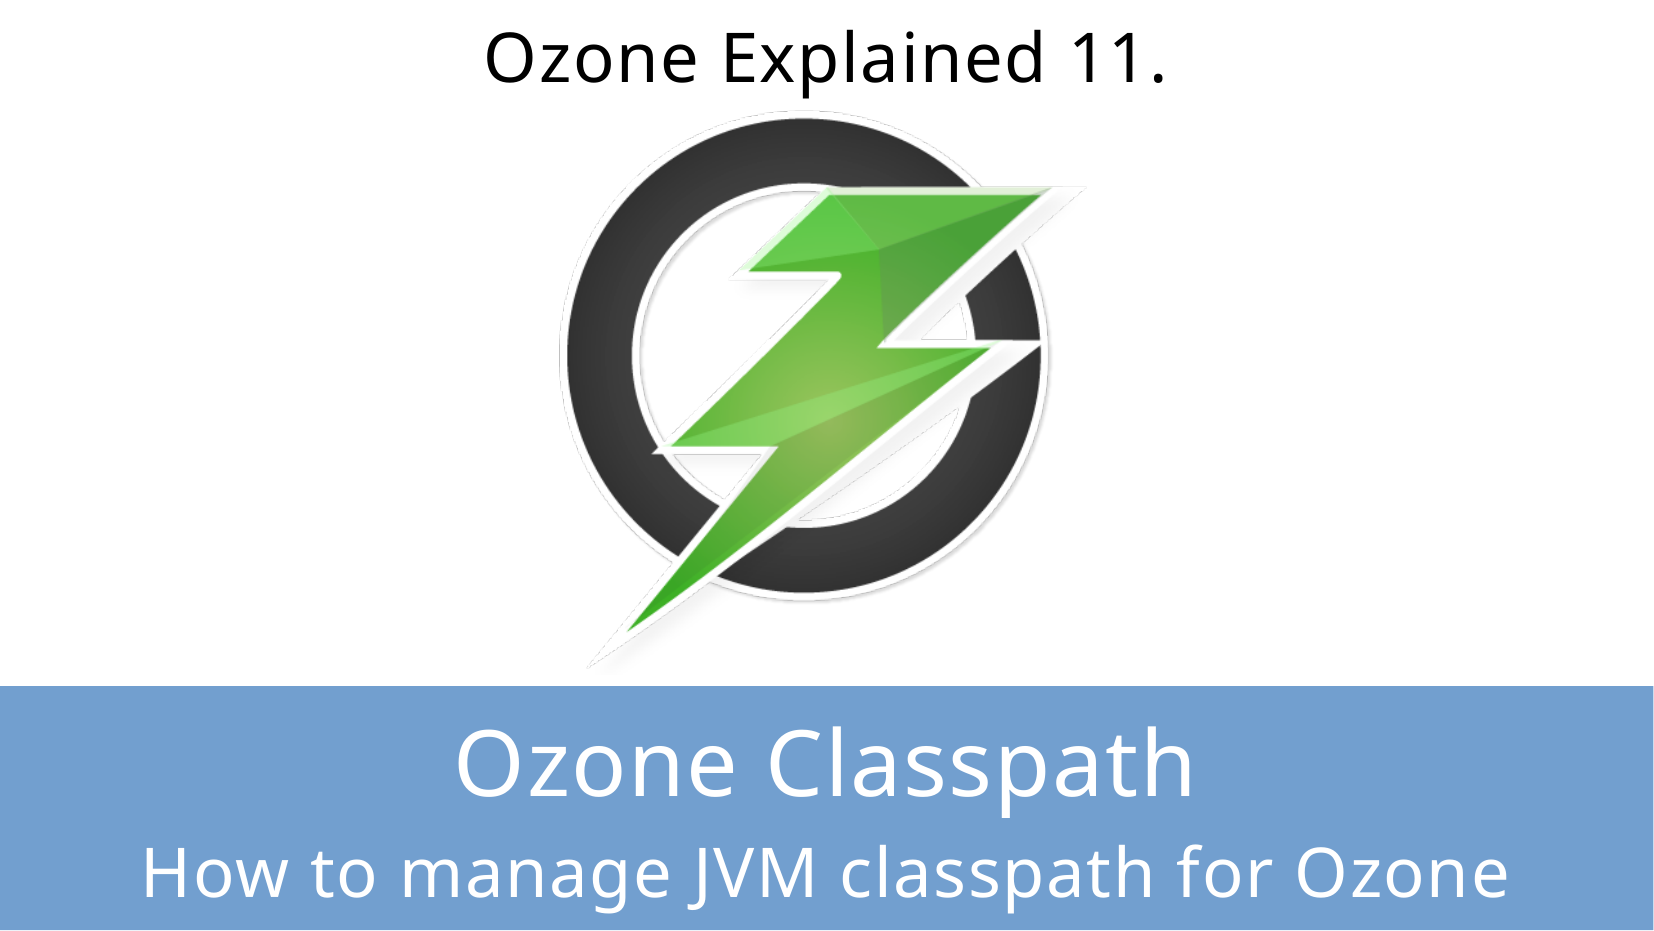

# Ozone Explained 11.
Ozone Classpath
How to manage JVM classpath for Ozone